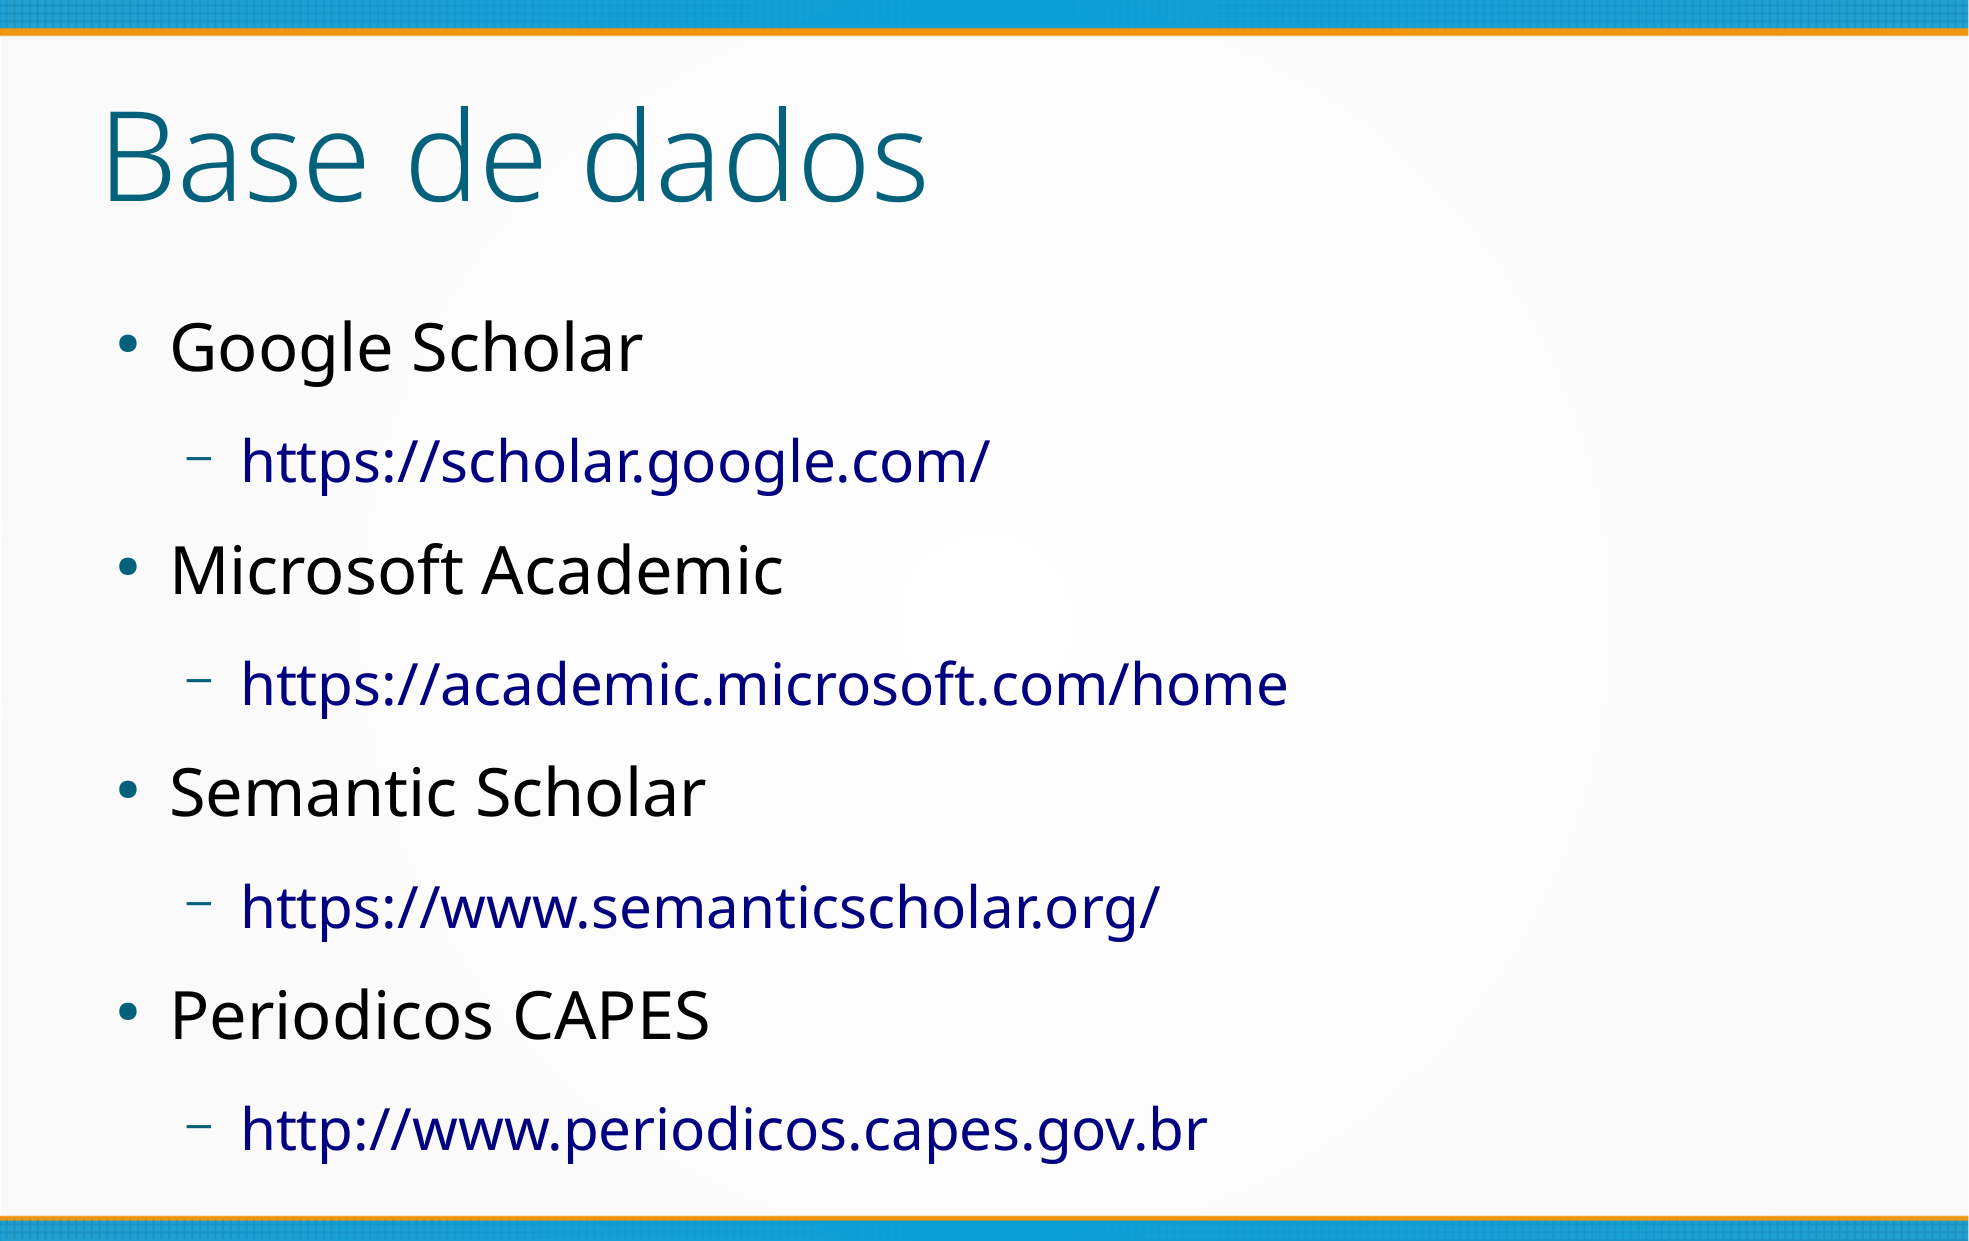

# Base de dados
Google Scholar
https://scholar.google.com/
Microsoft Academic
https://academic.microsoft.com/home
Semantic Scholar
https://www.semanticscholar.org/
Periodicos CAPES
http://www.periodicos.capes.gov.br